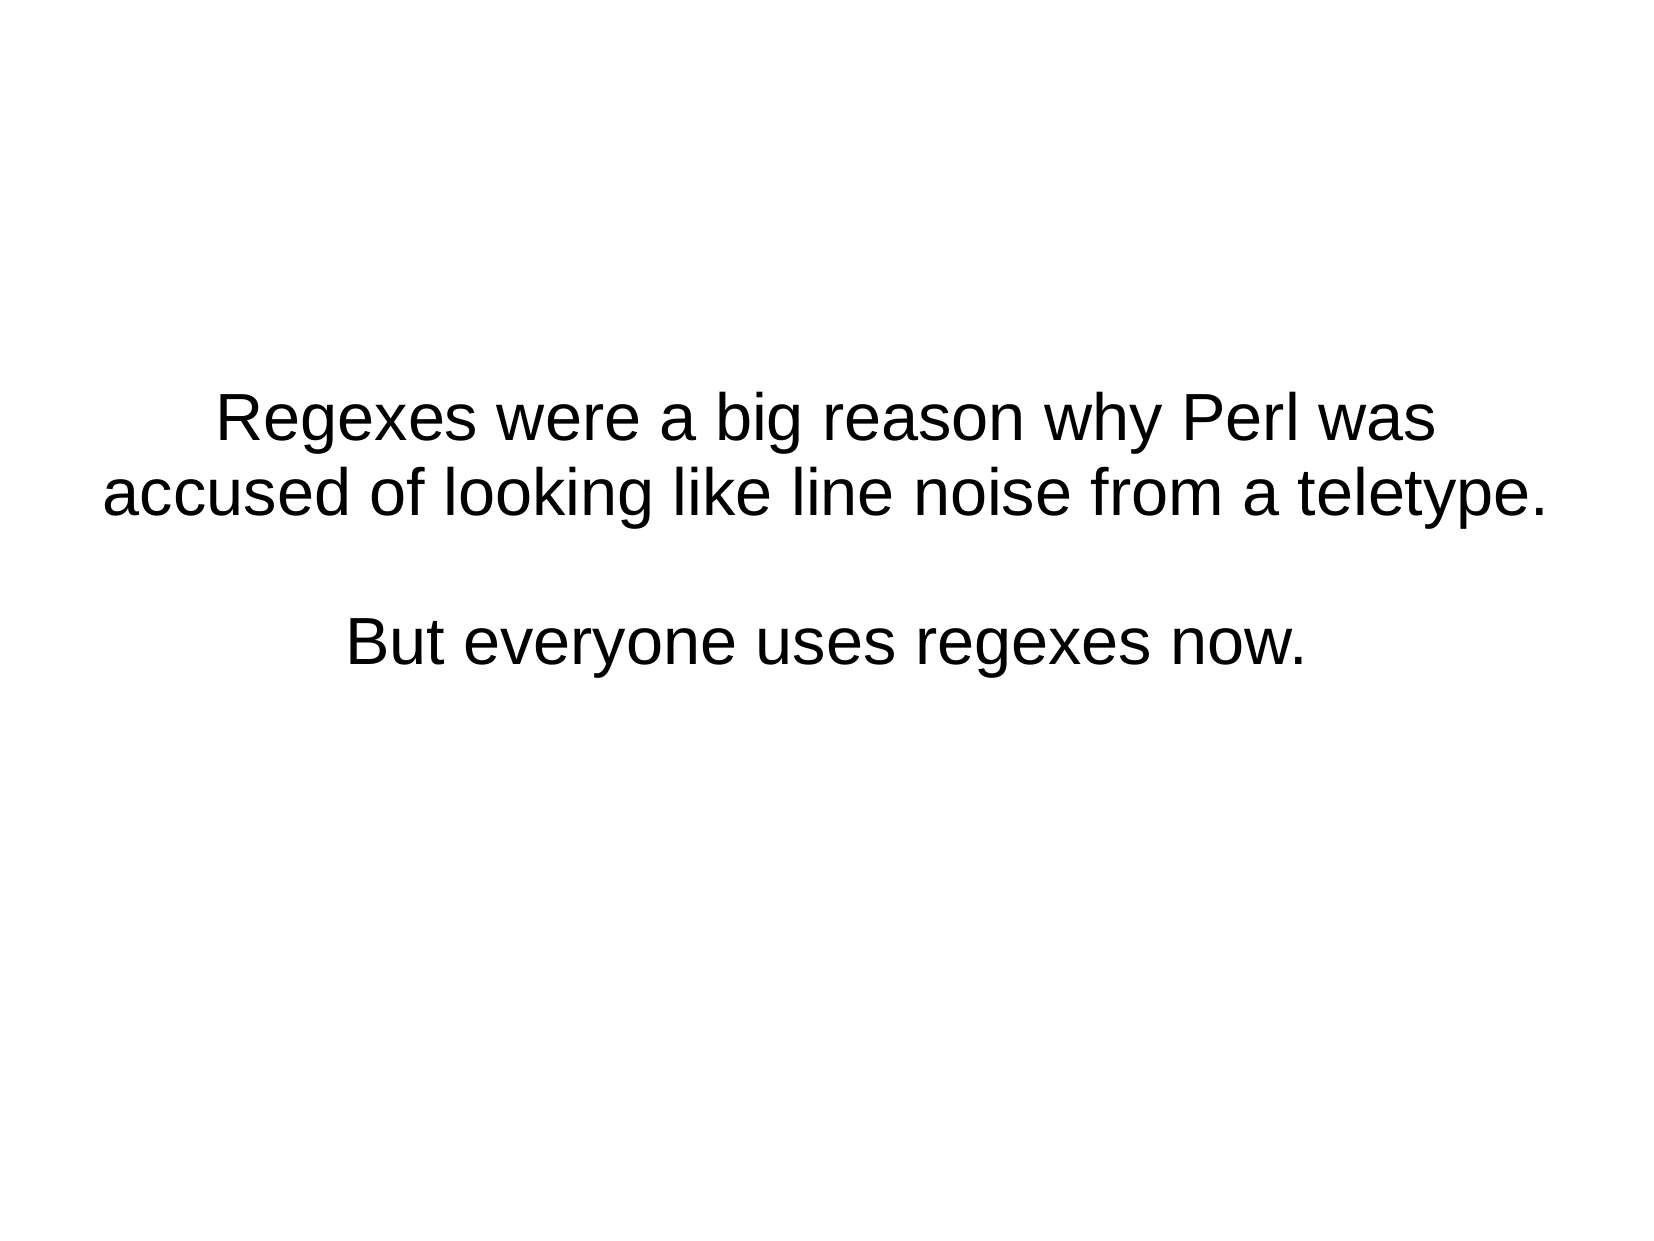

# Regexes were a big reason why Perl was accused of looking like line noise from a teletype.
But everyone uses regexes now.